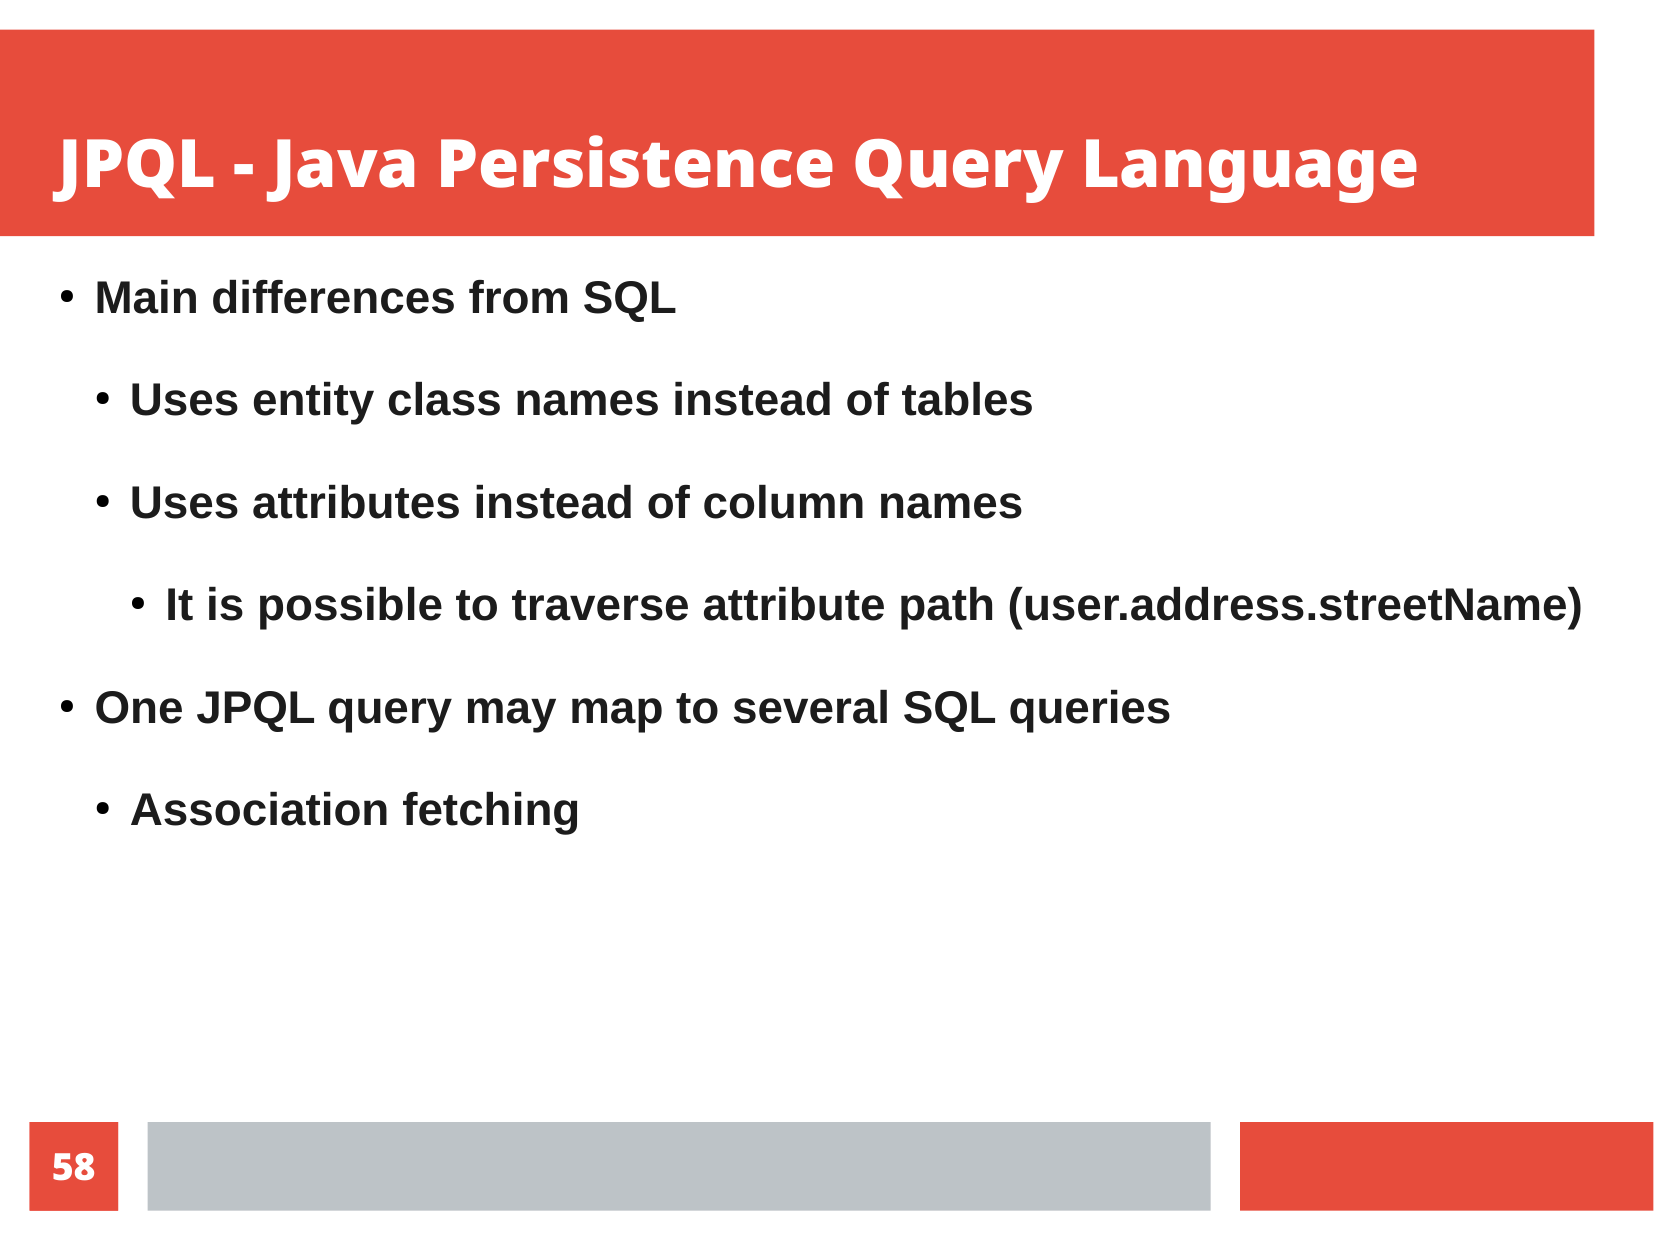

# JPQL - Java Persistence Query Language
Main differences from SQL
Uses entity class names instead of tables
Uses attributes instead of column names
It is possible to traverse attribute path (user.address.streetName)
One JPQL query may map to several SQL queries
Association fetching
58